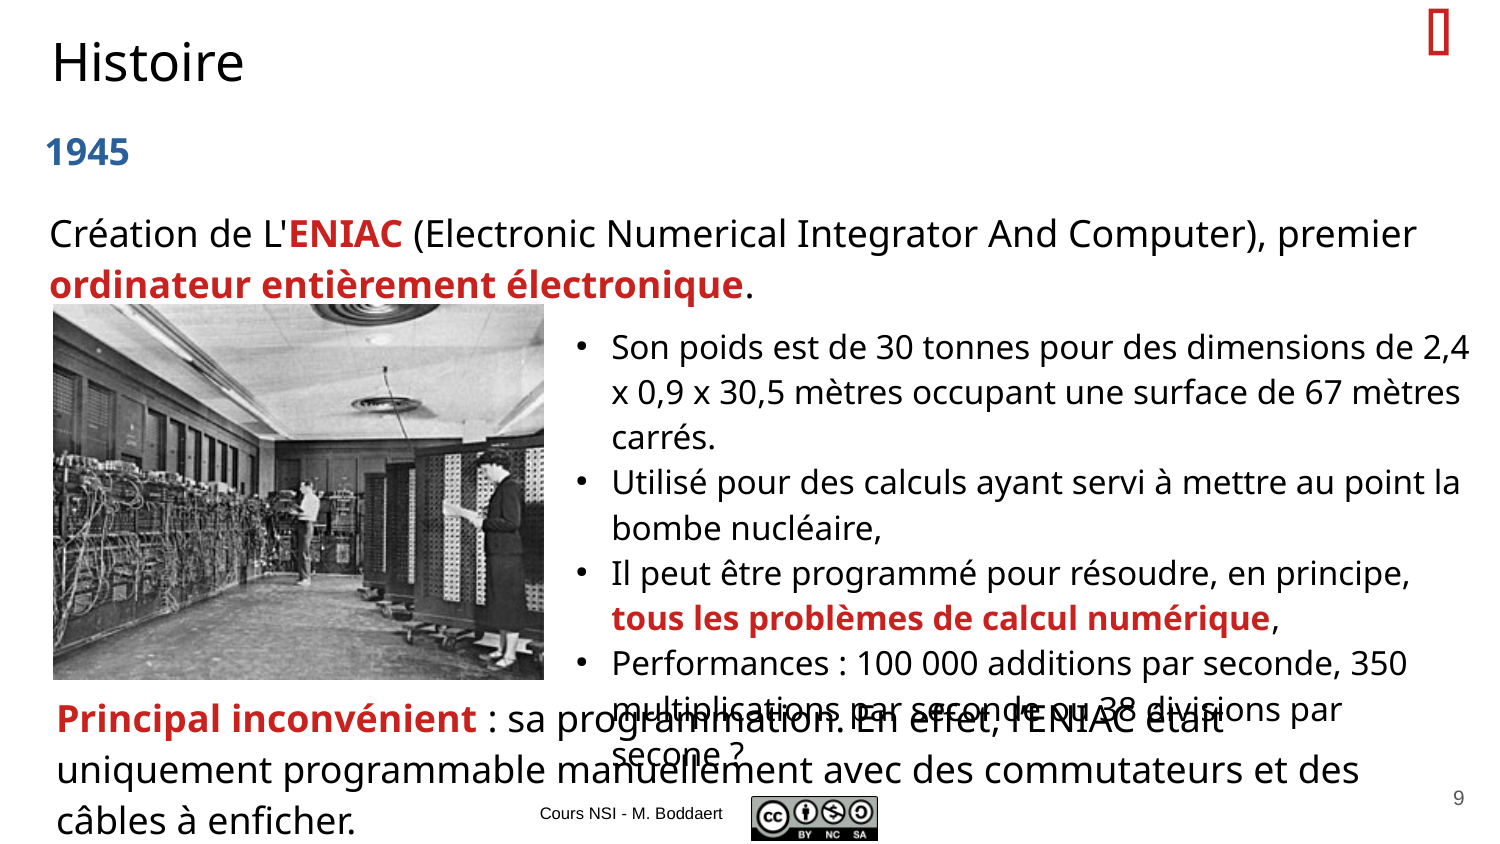


# Histoire
1945
Création de L'ENIAC (Electronic Numerical Integrator And Computer), premier ordinateur entièrement électronique.
Son poids est de 30 tonnes pour des dimensions de 2,4 x 0,9 x 30,5 mètres occupant une surface de 67 mètres carrés.
Utilisé pour des calculs ayant servi à mettre au point la bombe nucléaire,
Il peut être programmé pour résoudre, en principe, tous les problèmes de calcul numérique,
Performances : 100 000 additions par seconde, 350 multiplications par seconde ou 38 divisions par secone ?
Principal inconvénient : sa programmation. En effet, l’ENIAC était uniquement programmable manuellement avec des commutateurs et des câbles à enficher.